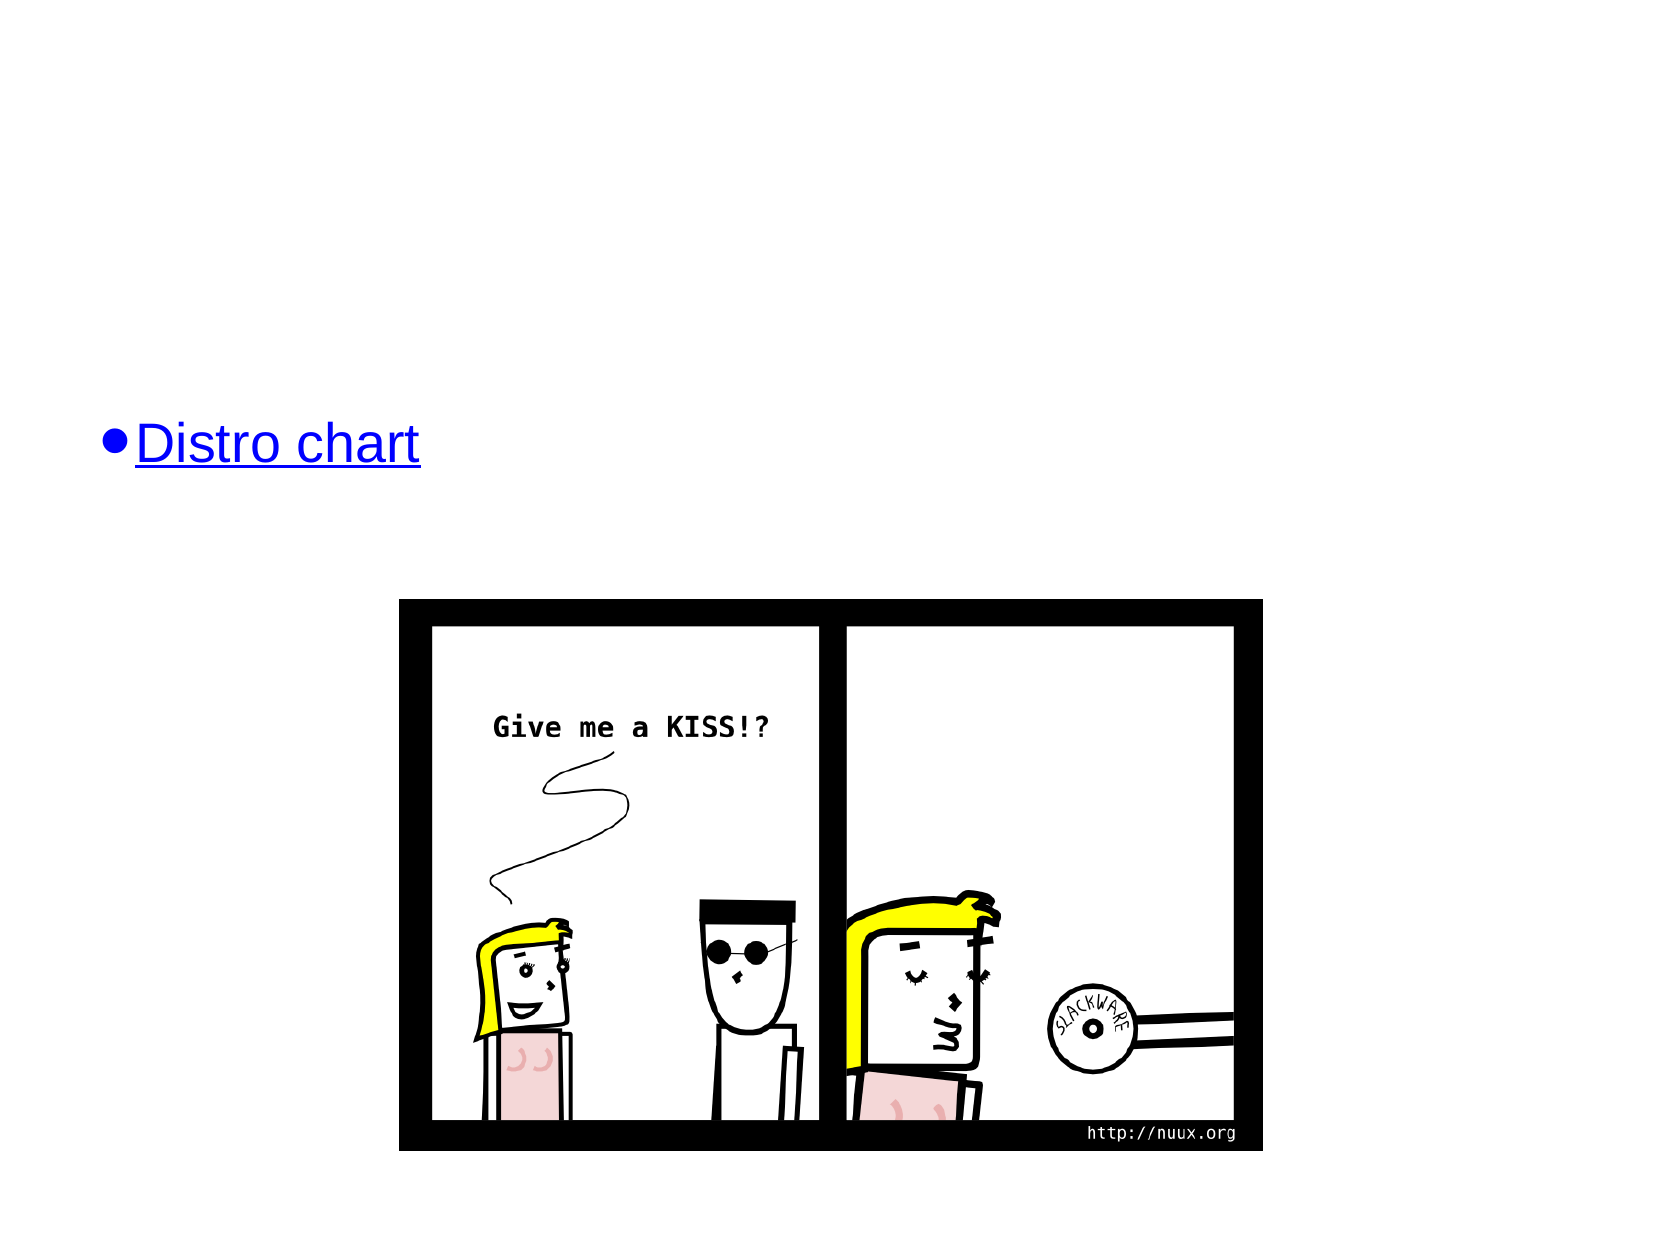

# Slackware Linux
Lançado em 1993, maior de idade
É a distro mais antiga ainda mantida
Só Slackware é Linux e Volkerding é seu profeta
Distro chart
http://www.slackbook.org
http://www.slackware.com